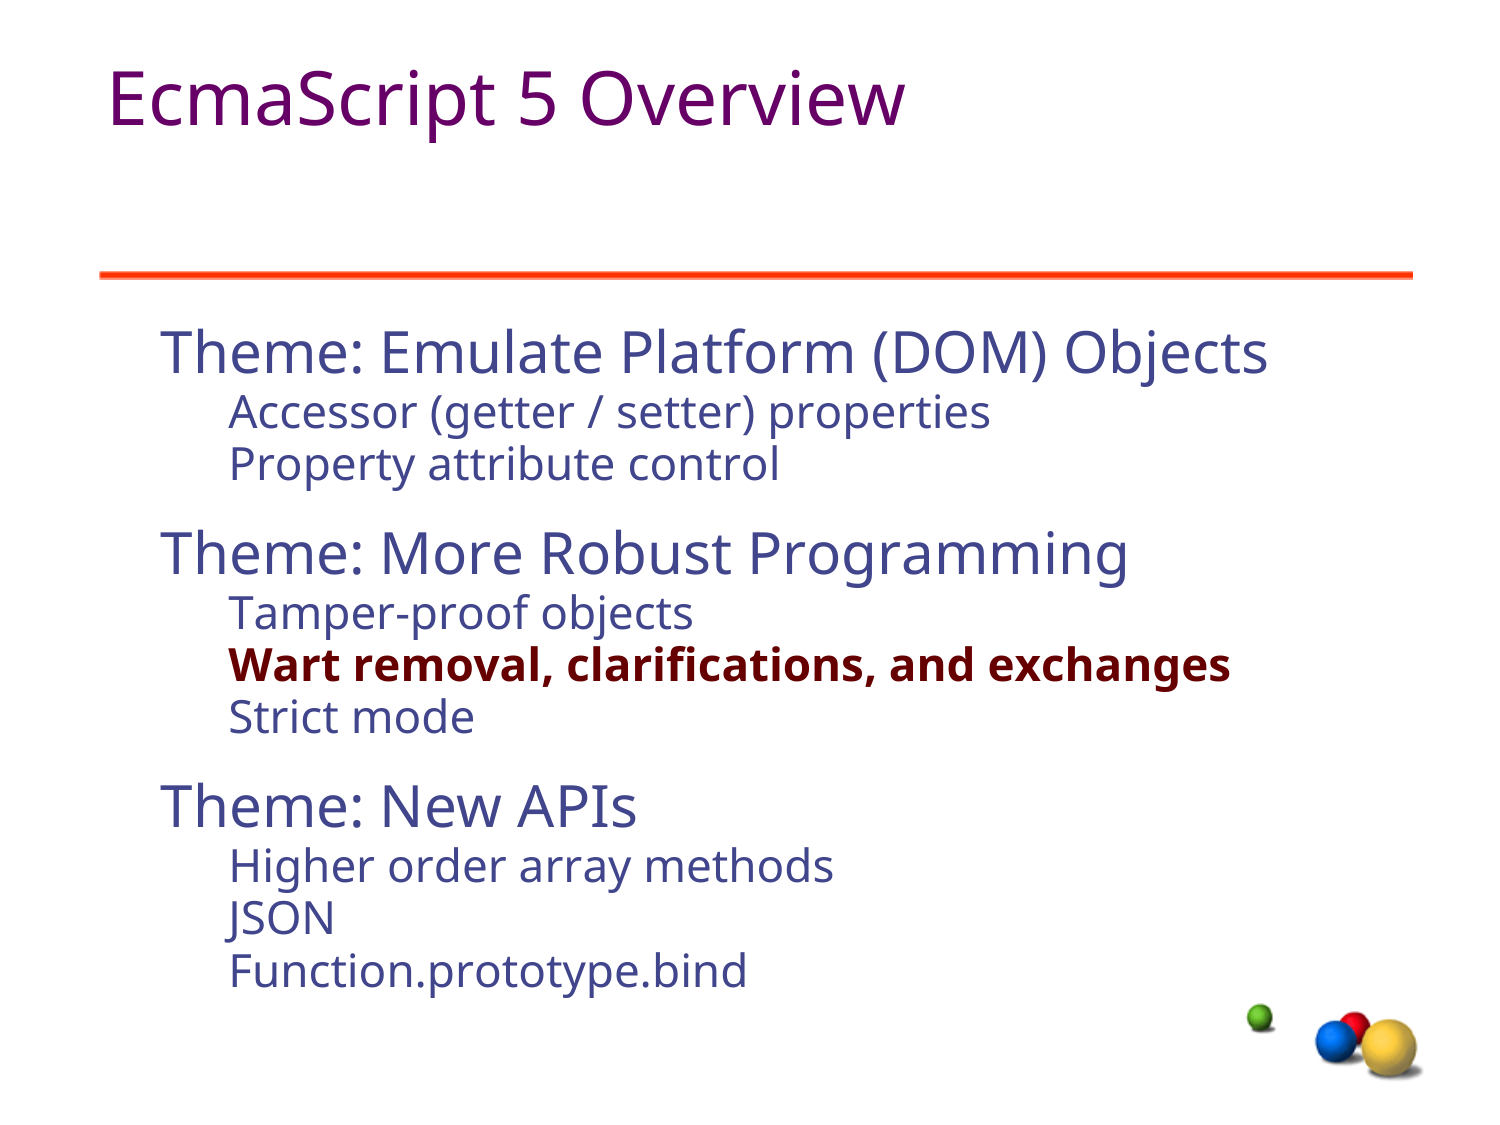

# EcmaScript 5 Overview
Theme: Emulate Platform (DOM) Objects
Accessor (getter / setter) properties
Property attribute control
Theme: More Robust Programming
Tamper-proof objects
Wart removal, clarifications, and exchanges
Strict mode
Theme: New APIs
Higher order array methods
JSON
Function.prototype.bind